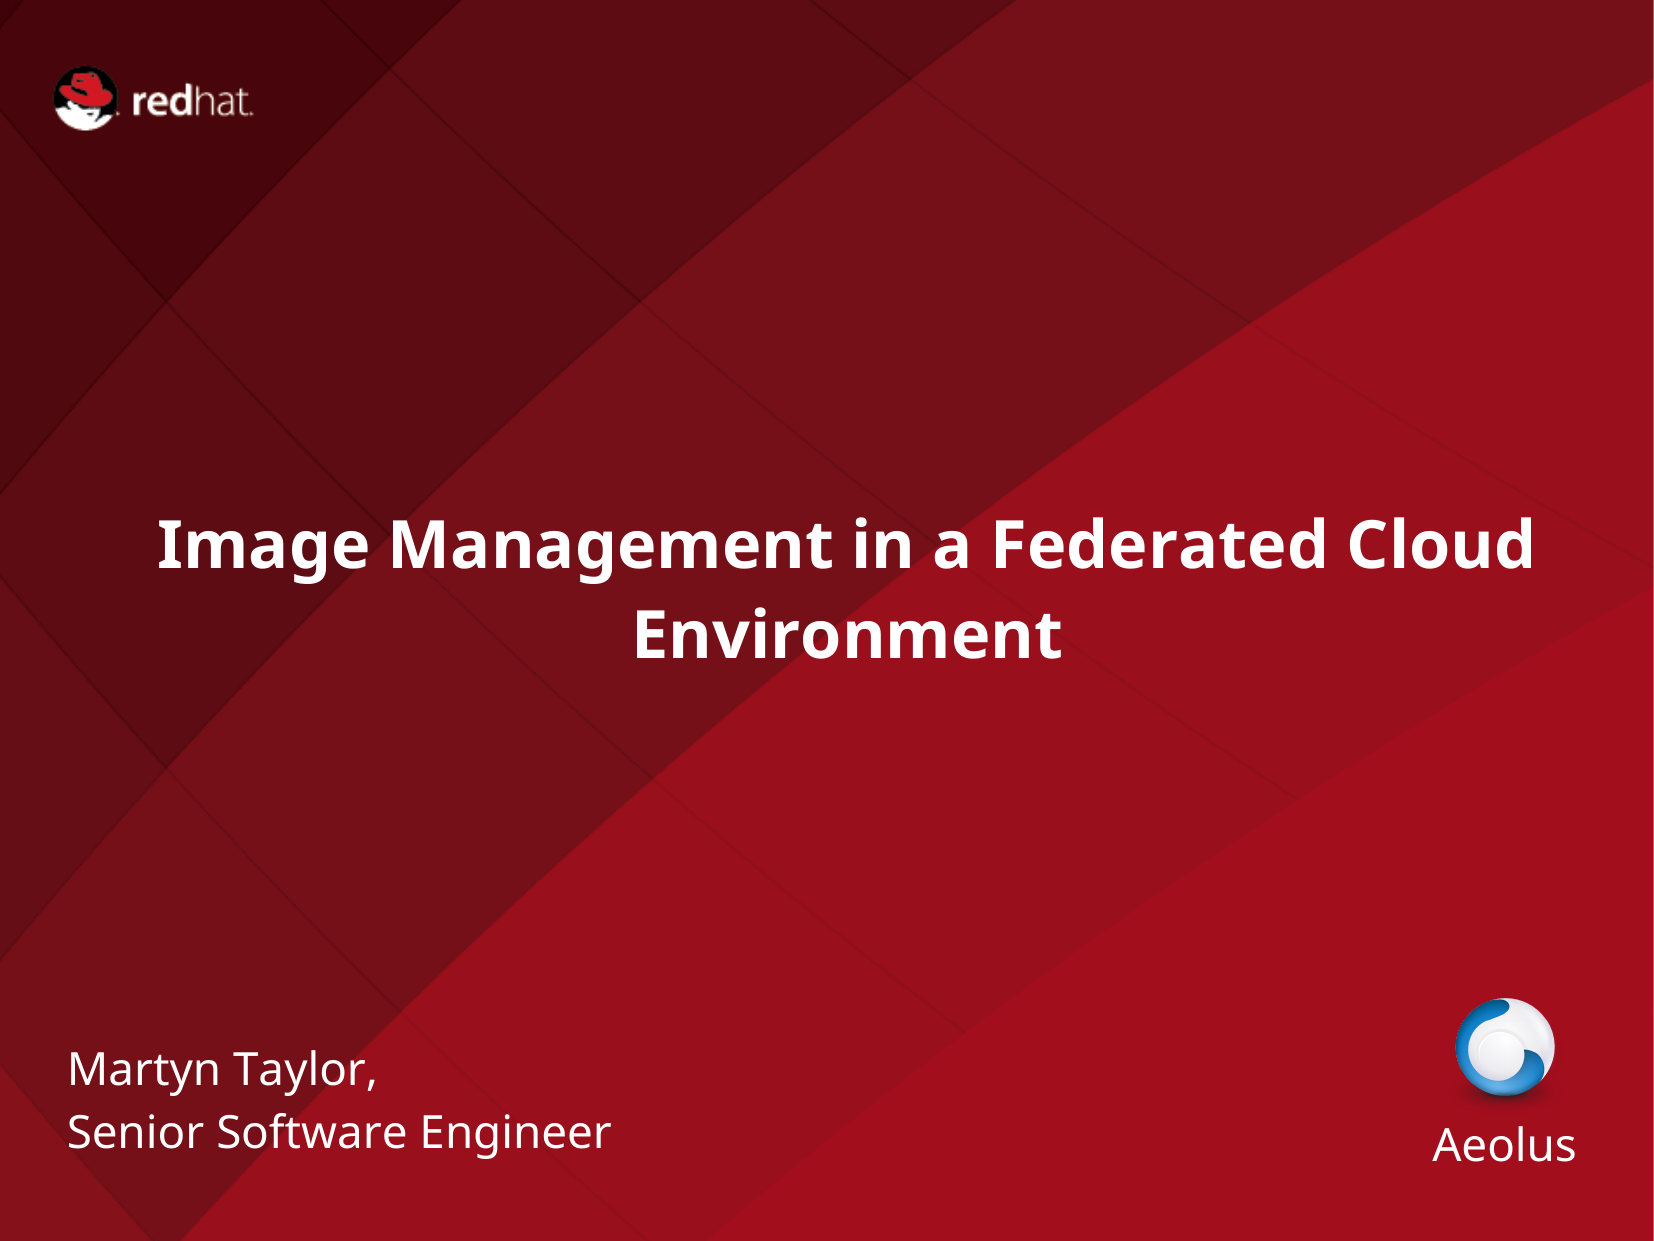

# Image Management in a Federated Cloud Environment
Martyn Taylor,
Senior Software Engineer
Aeolus